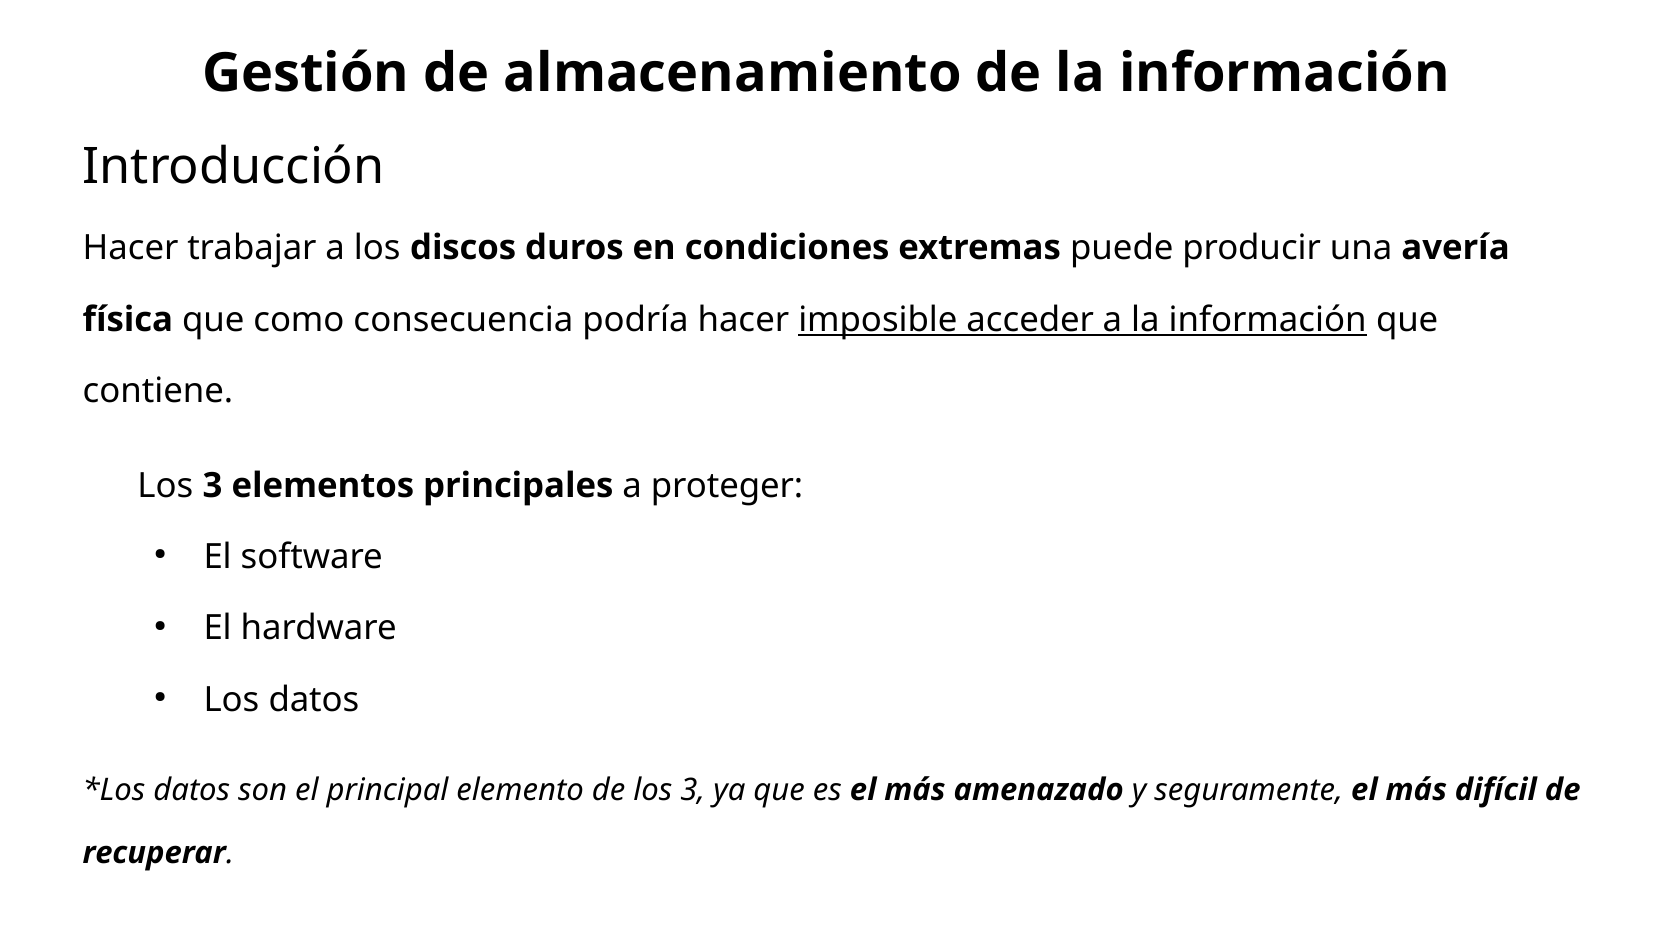

# Gestión de almacenamiento de la información
Introducción
Hacer trabajar a los discos duros en condiciones extremas puede producir una avería física que como consecuencia podría hacer imposible acceder a la información que contiene.
Los 3 elementos principales a proteger:
El software
El hardware
Los datos
*Los datos son el principal elemento de los 3, ya que es el más amenazado y seguramente, el más difícil de recuperar.